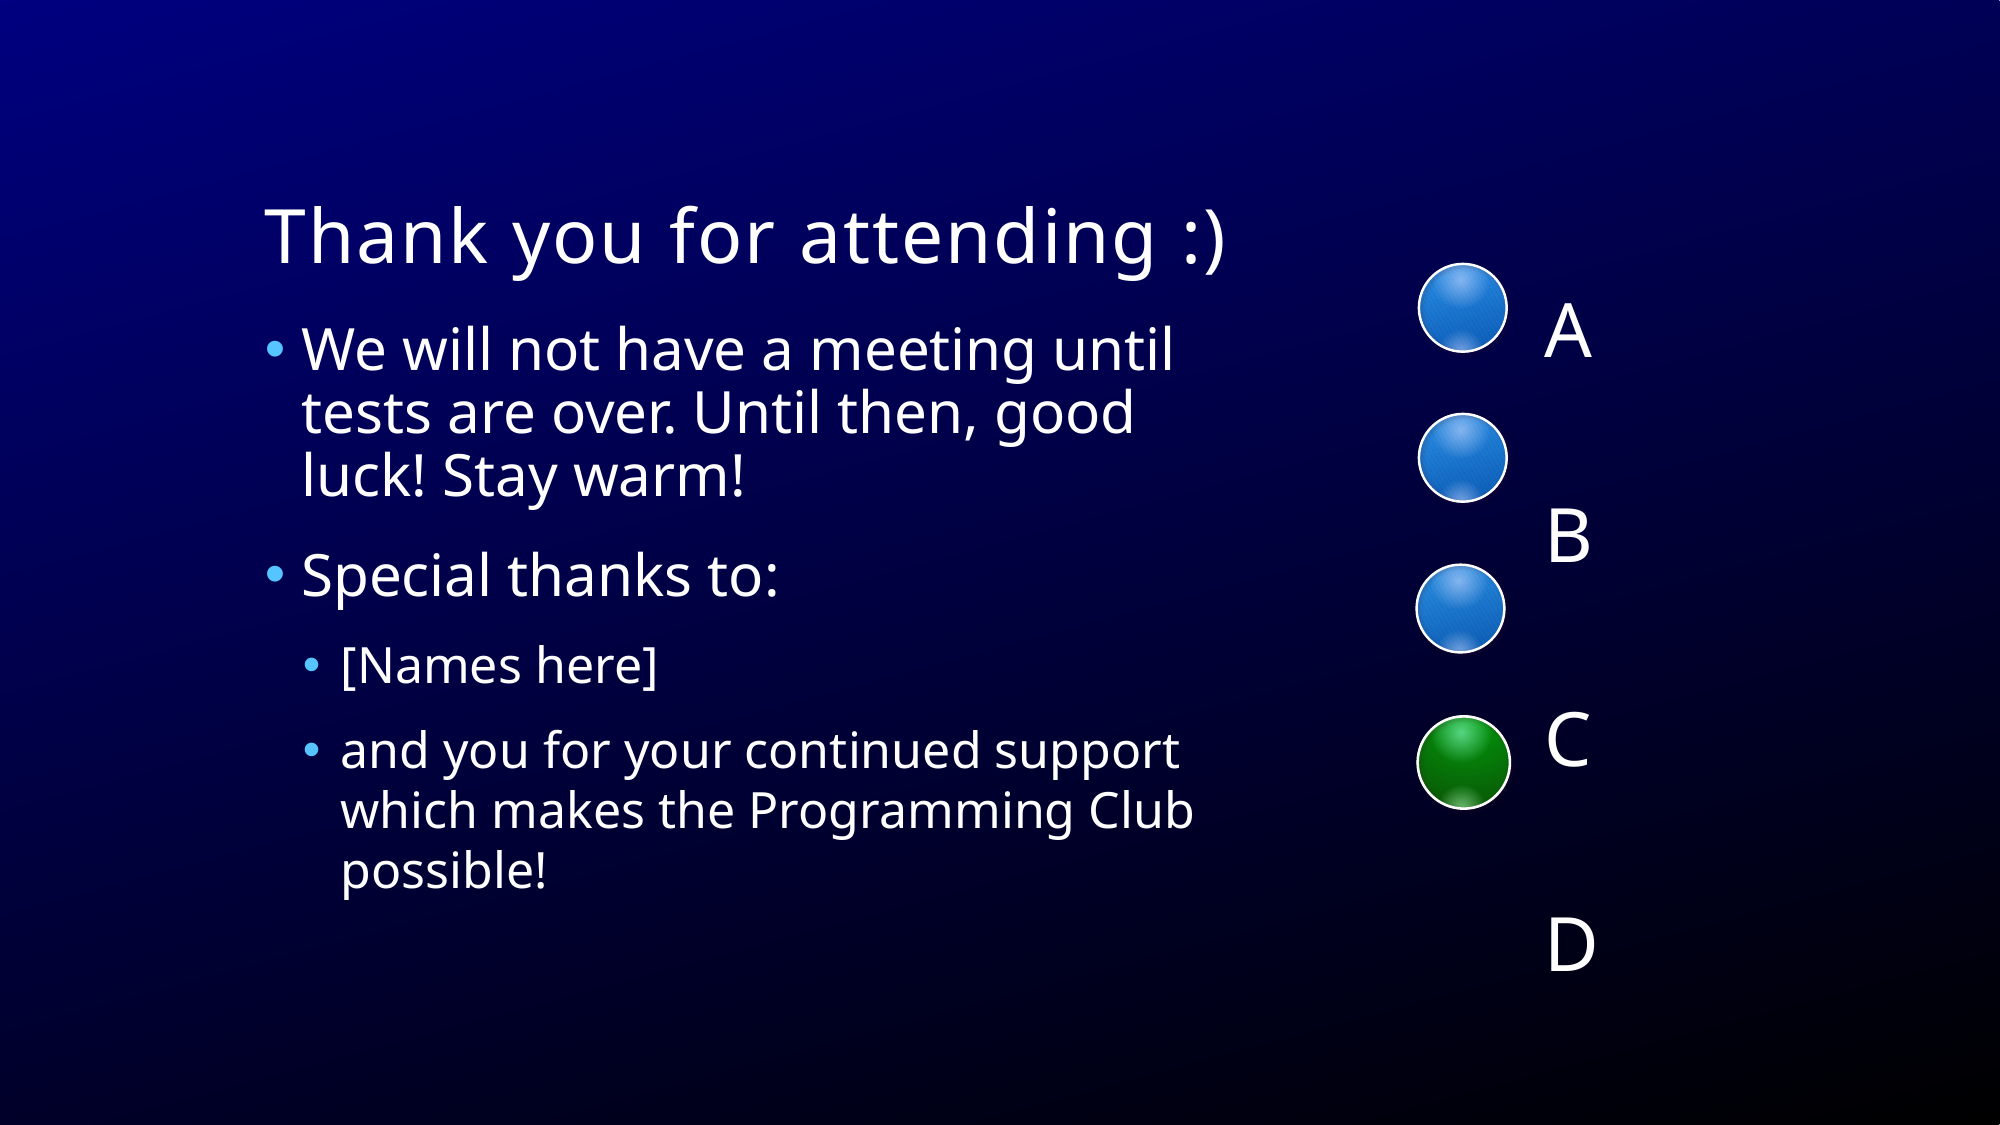

# Thank you for attending :)
A
B
C
D
We will not have a meeting until tests are over. Until then, good luck! Stay warm!
Special thanks to:
[Names here]
and you for your continued support which makes the Programming Club possible!